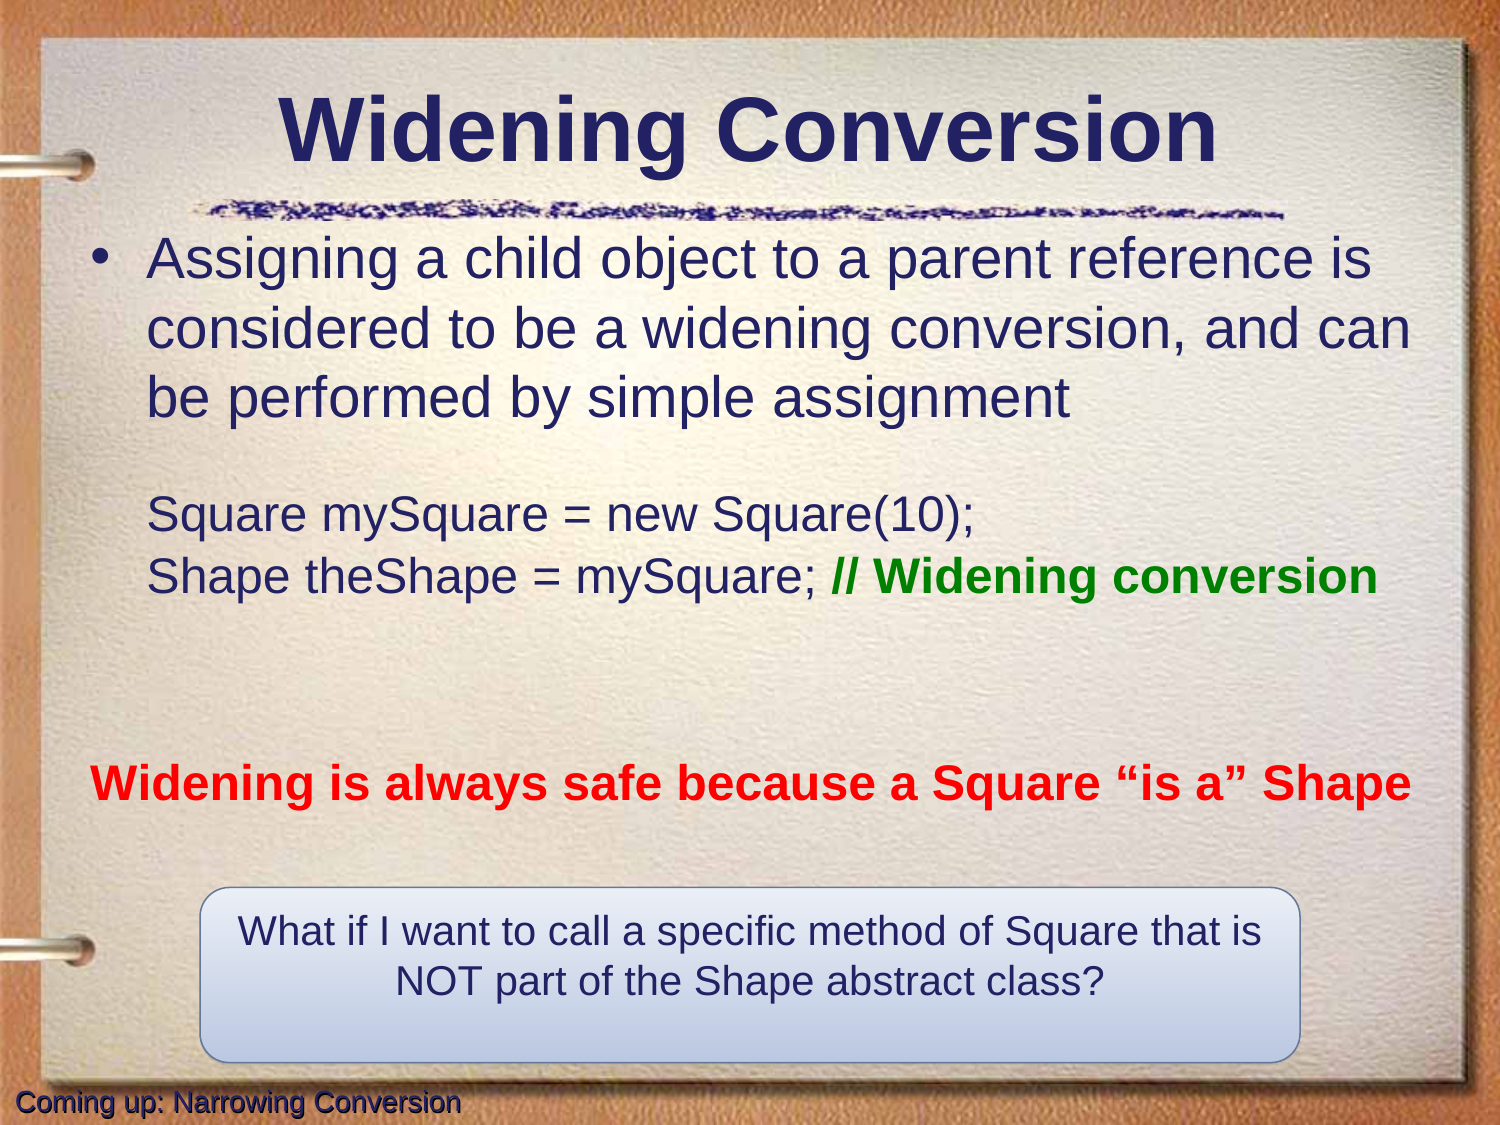

# Widening Conversion
Assigning a child object to a parent reference is considered to be a widening conversion, and can be performed by simple assignment
	Square mySquare = new Square(10);
Shape theShape = mySquare; // Widening conversion
Widening is always safe because a Square “is a” Shape
What if I want to call a specific method of Square that is NOT part of the Shape abstract class?
Coming up: Narrowing Conversion